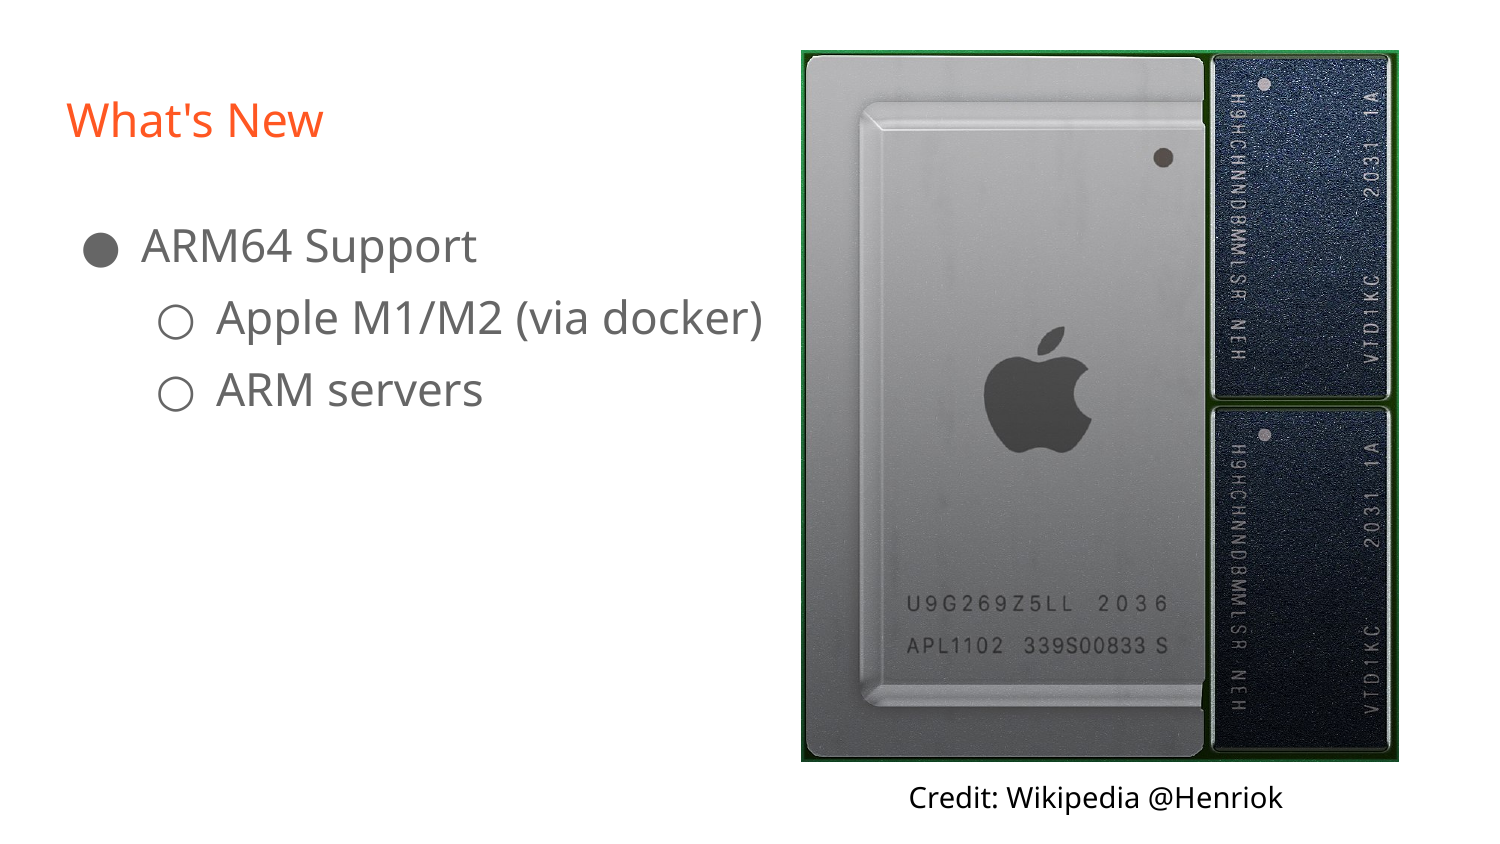

# What's New
ARM64 Support
Apple M1/M2 (via docker)
ARM servers
Credit: Wikipedia @Henriok